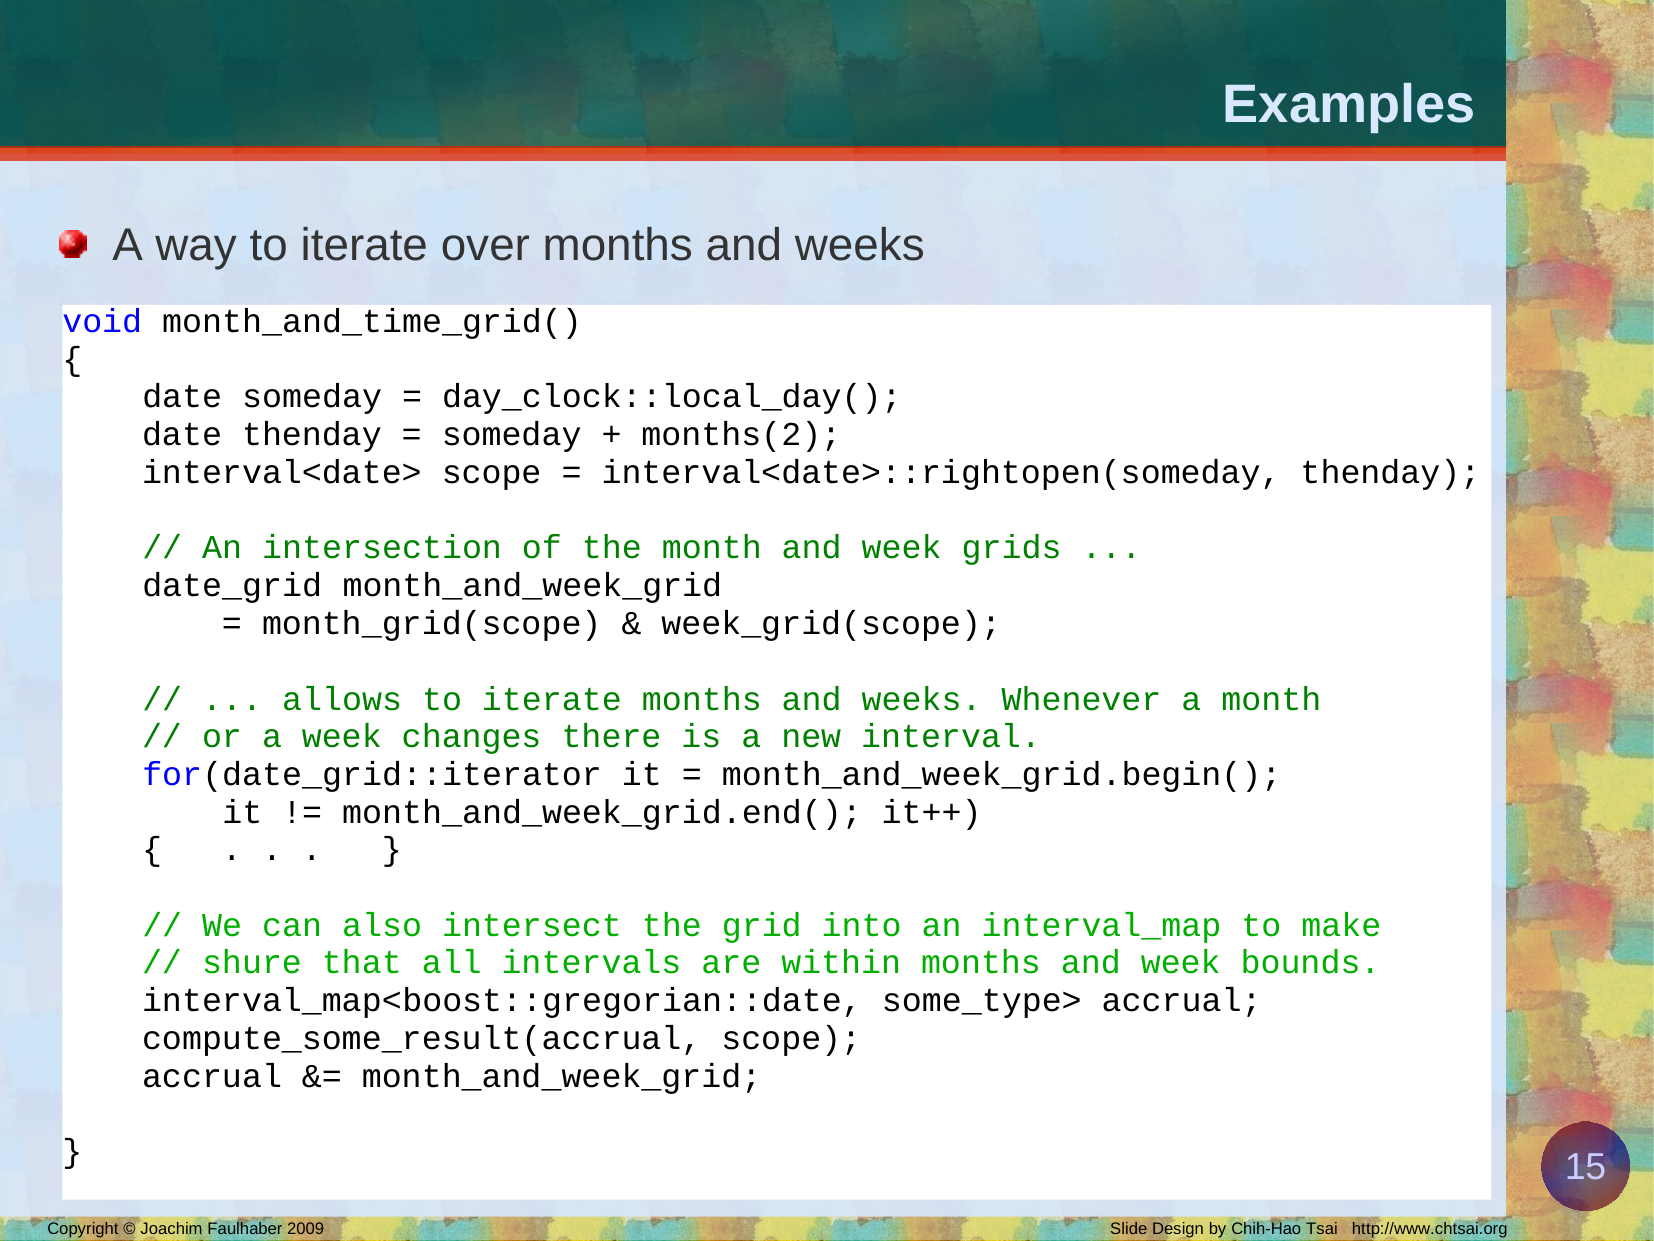

# Examples
A way to iterate over months and weeks
void month_and_time_grid()
{
 date someday = day_clock::local_day();
 date thenday = someday + months(2);
 interval<date> scope = interval<date>::rightopen(someday, thenday);
 // An intersection of the month and week grids ...
 date_grid month_and_week_grid
 = month_grid(scope) & week_grid(scope);
 // ... allows to iterate months and weeks. Whenever a month
 // or a week changes there is a new interval.
 for(date_grid::iterator it = month_and_week_grid.begin();
 it != month_and_week_grid.end(); it++)
 { . . . }
 // We can also intersect the grid into an interval_map to make
 // shure that all intervals are within months and week bounds.
 interval_map<boost::gregorian::date, some_type> accrual;
 compute_some_result(accrual, scope);
 accrual &= month_and_week_grid;
}